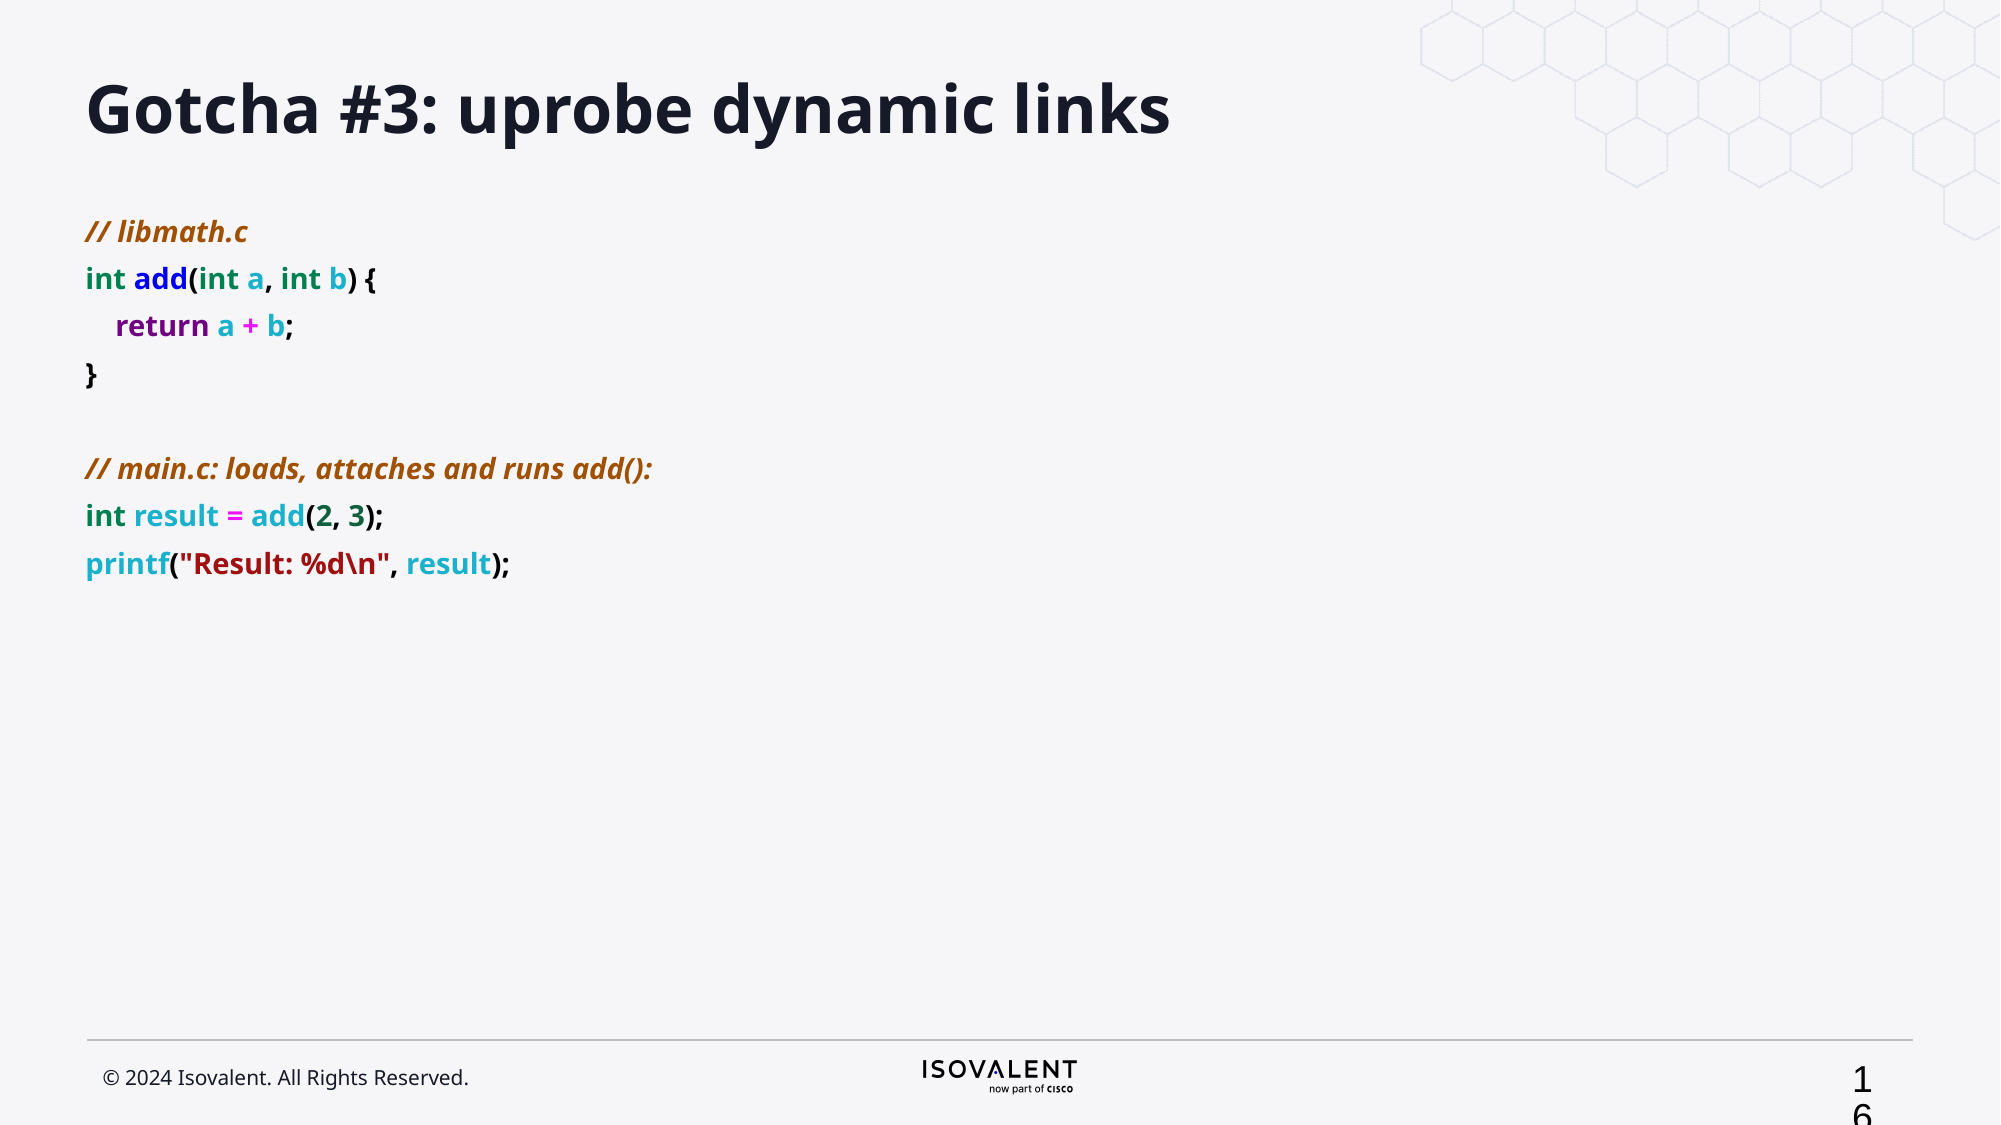

# Gotcha #3: uprobe dynamic links
// libmath.c
int add(int a, int b) {
 return a + b;
}
// main.c: loads, attaches and runs add():
int result = add(2, 3);
printf("Result: %d\n", result);